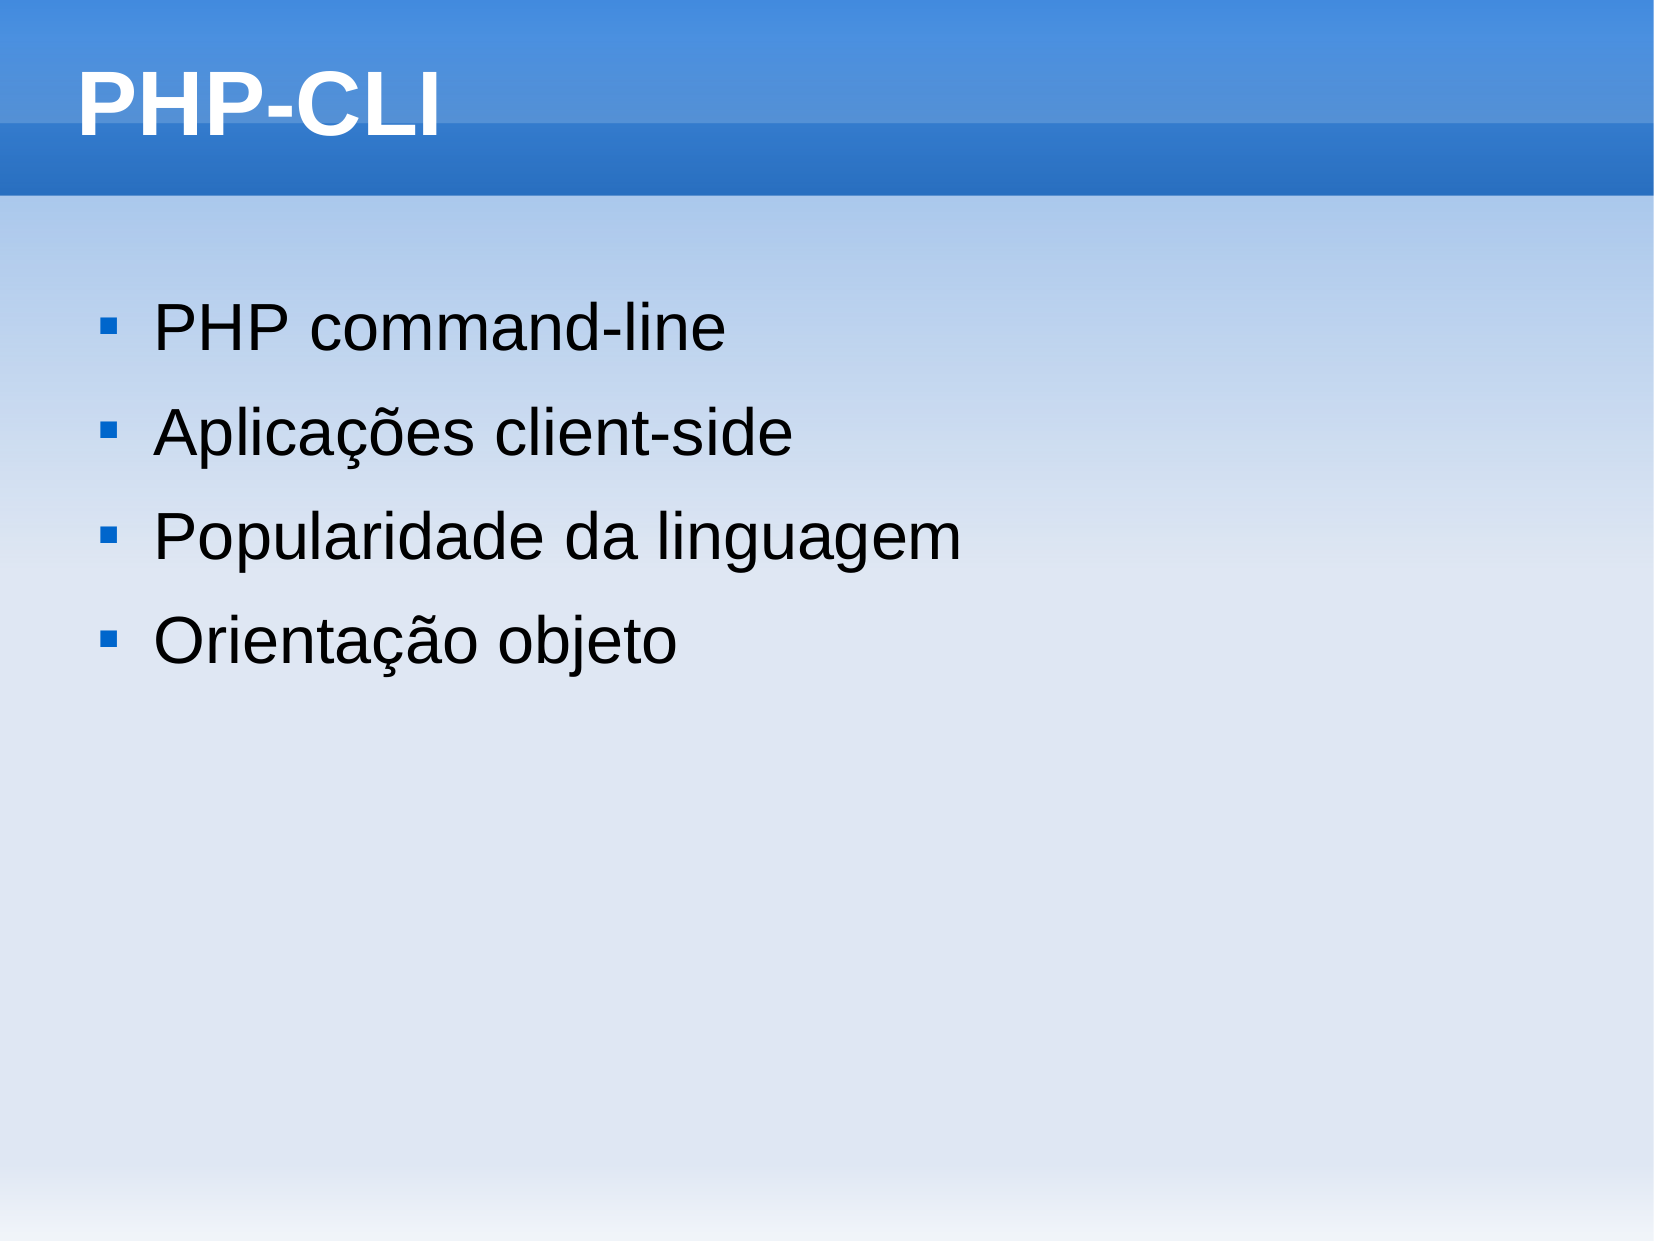

# PHP-CLI
PHP command-line
Aplicações client-side
Popularidade da linguagem
Orientação objeto